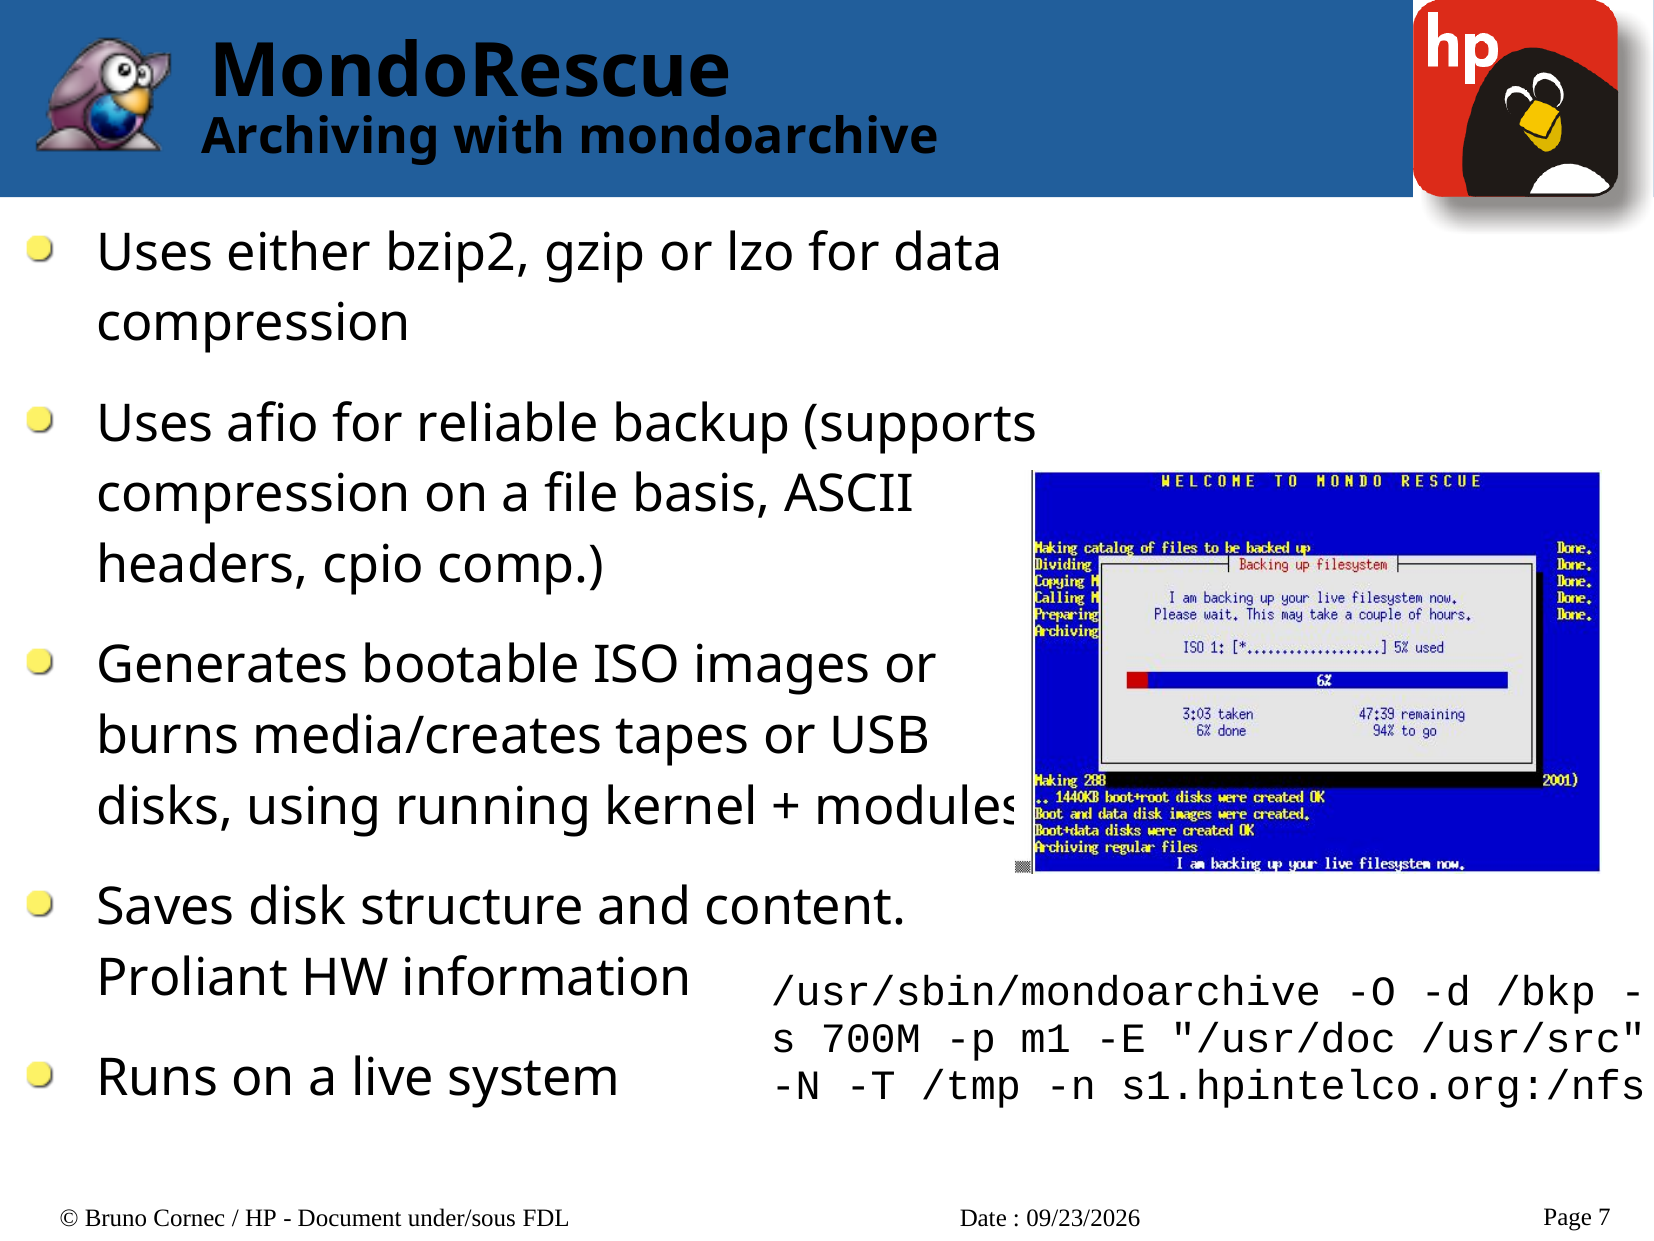

Archiving with mondoarchive
# Uses either bzip2, gzip or lzo for data compression
Uses afio for reliable backup (supports compression on a file basis, ASCII headers, cpio comp.)
Generates bootable ISO images or burns media/creates tapes or USB disks, using running kernel + modules
Saves disk structure and content. Proliant HW information
Runs on a live system
/usr/sbin/mondoarchive -O -d /bkp -s 700M -p m1 -E "/usr/doc /usr/src" -N -T /tmp -n s1.hpintelco.org:/nfs